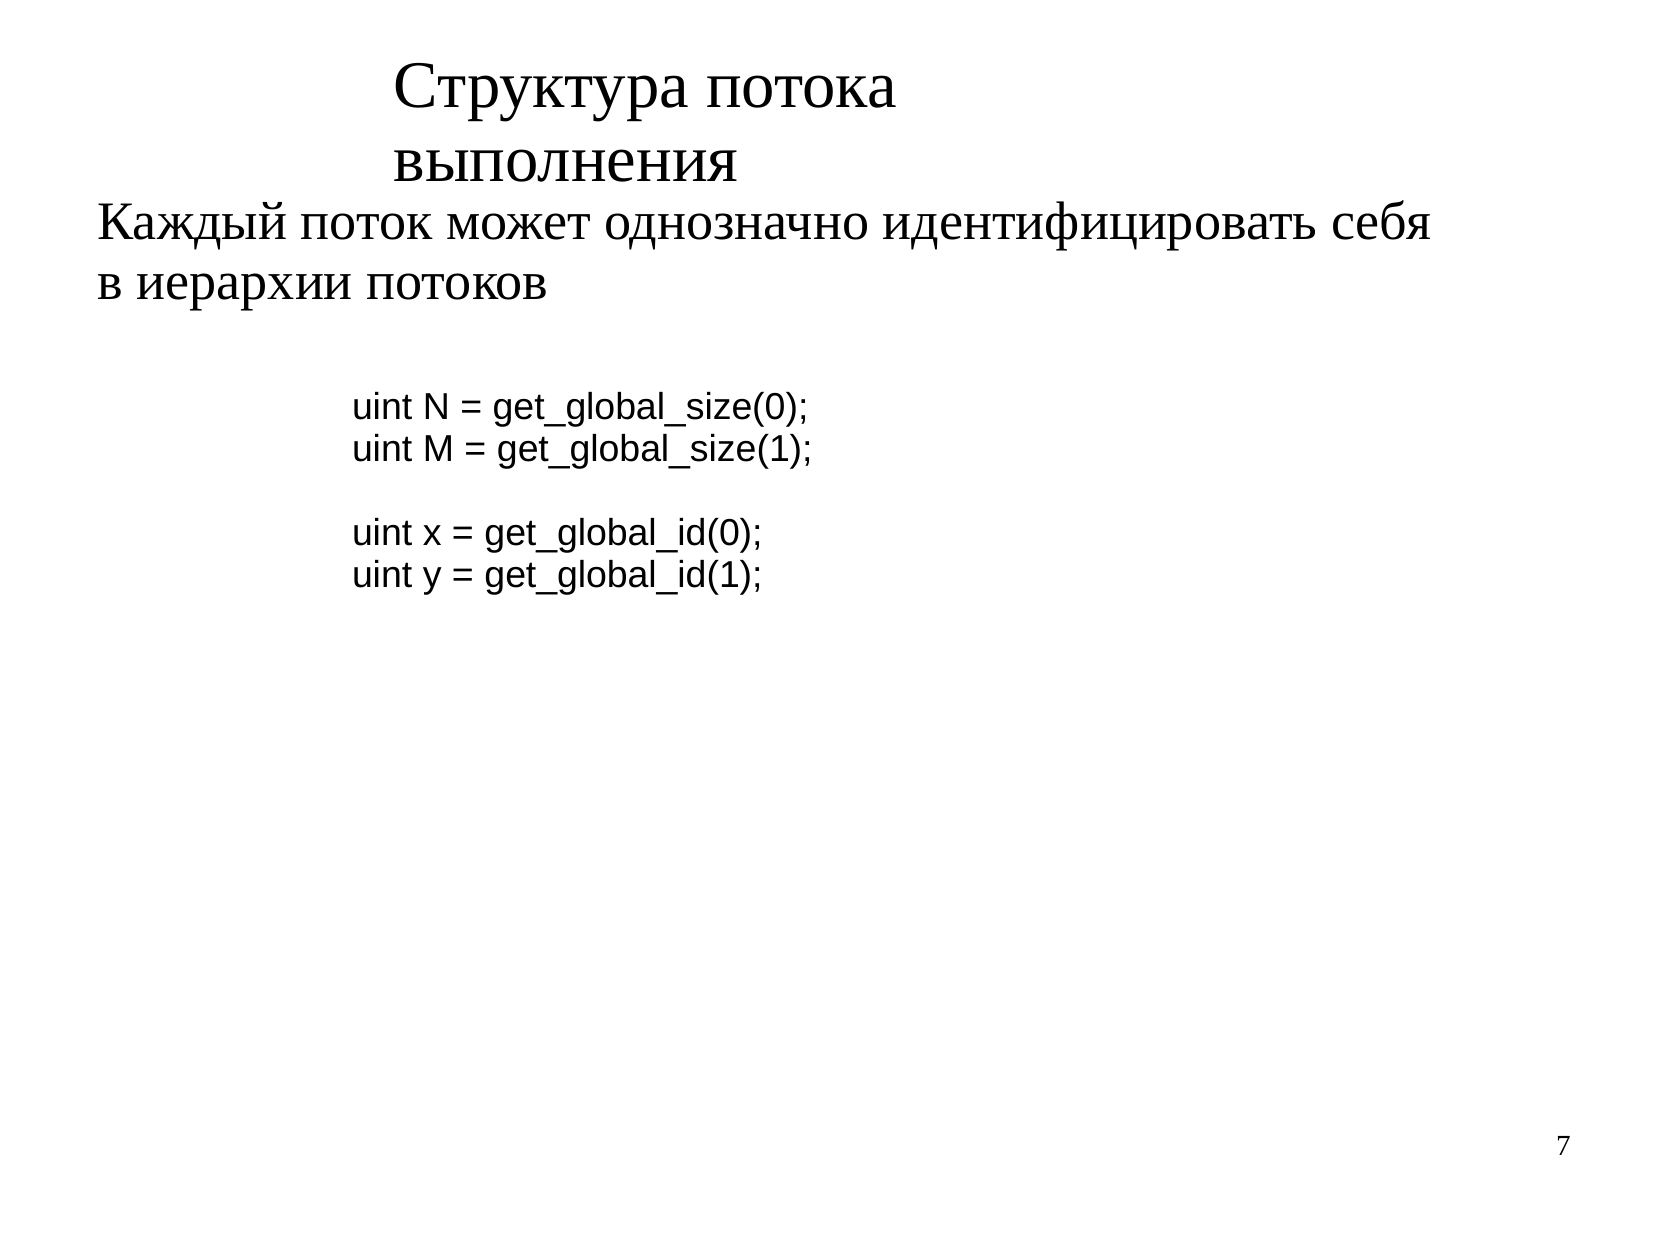

Структура потока выполнения
Каждый поток может однозначно идентифицировать себя
в иерархии потоков
 uint N = get_global_size(0);
 uint M = get_global_size(1);
 uint x = get_global_id(0);
 uint y = get_global_id(1);
7